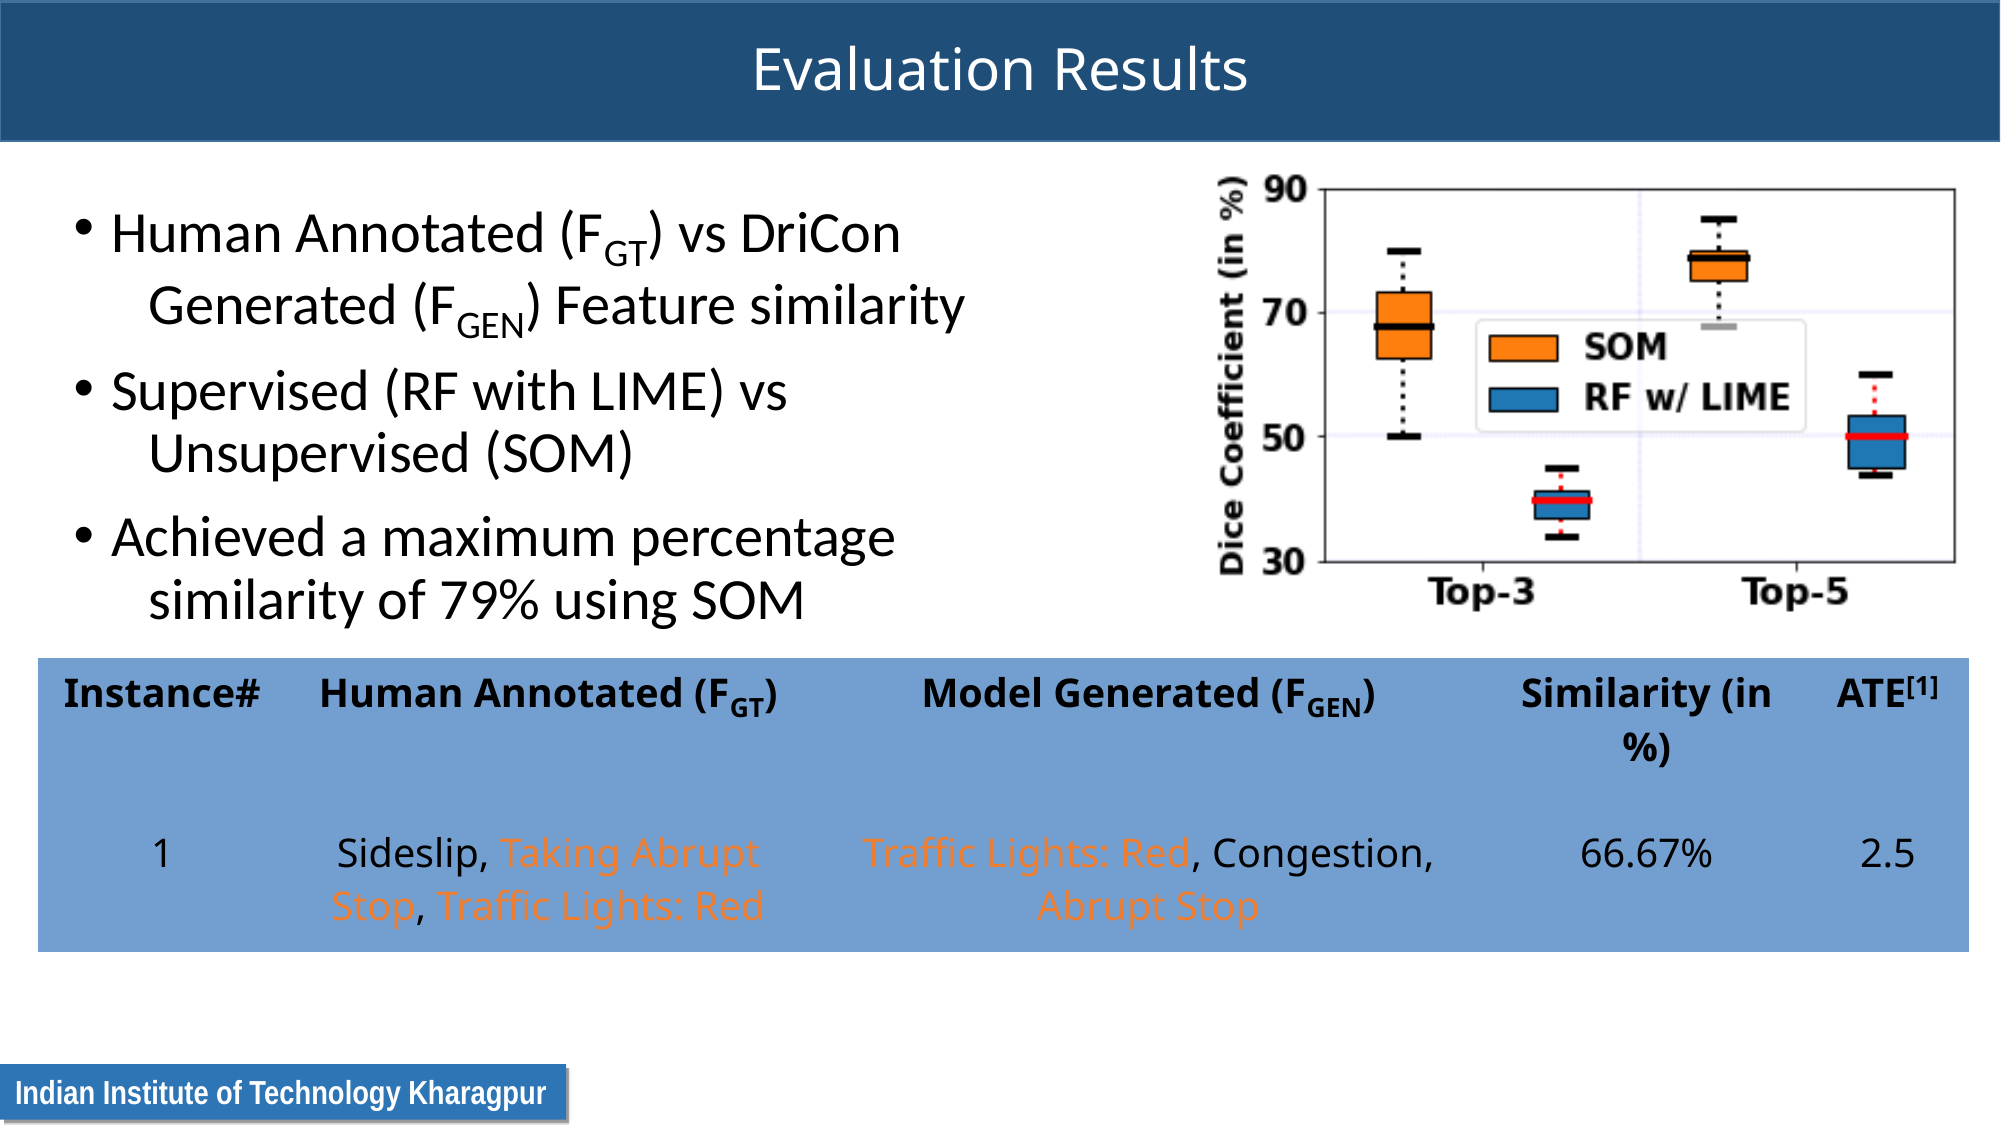

Evaluation Results
# Human Annotated (FGT) vs DriCon Generated (FGEN) Feature similarity
Supervised (RF with LIME) vs Unsupervised (SOM)
Achieved a maximum percentage similarity of 79% using SOM
| Instance# | Human Annotated (FGT) | Model Generated (FGEN) | Similarity (in %) | ATE[1] |
| --- | --- | --- | --- | --- |
| 1 | Sideslip, Taking Abrupt Stop, Traffic Lights: Red | Traffic Lights: Red, Congestion, Abrupt Stop | 66.67% | 2.5 |